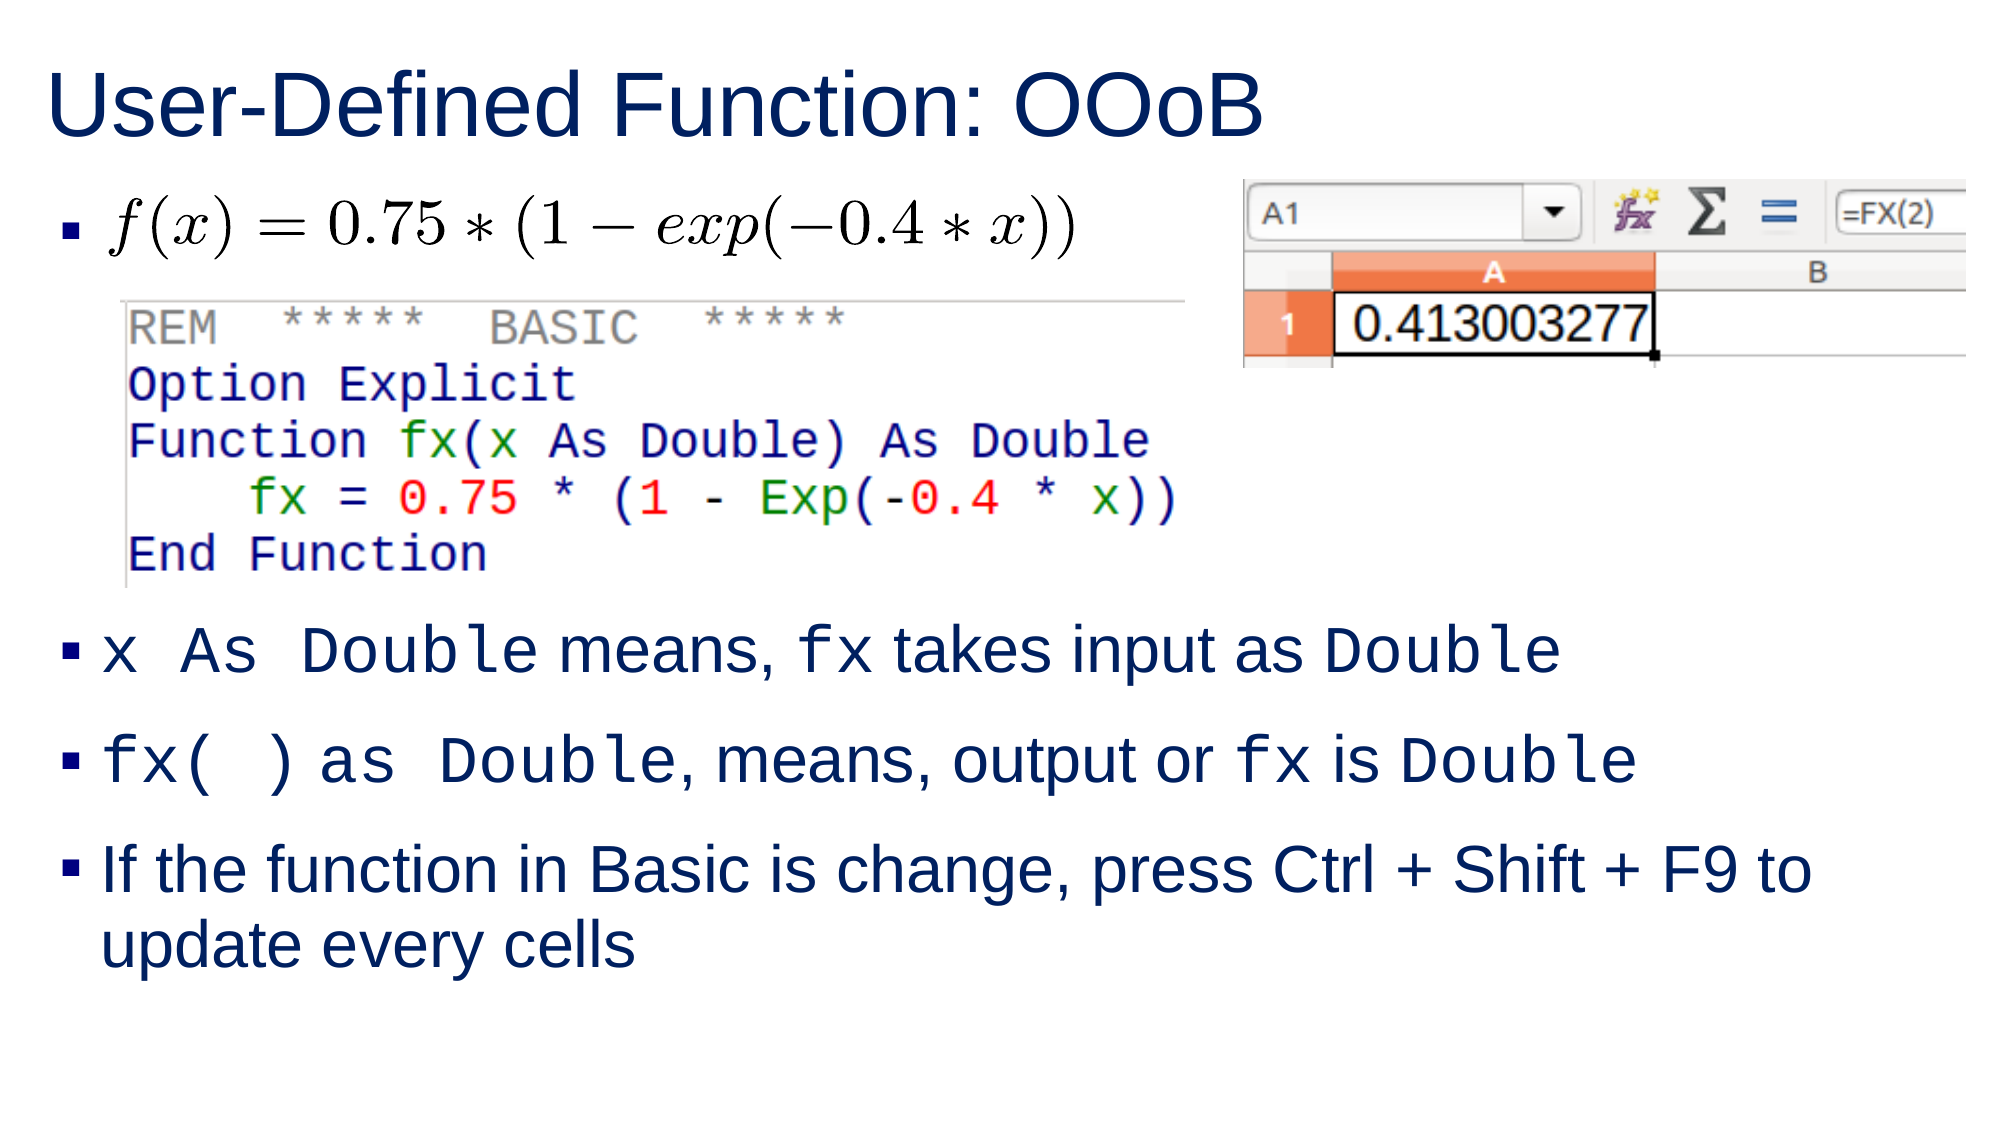

# User-Defined Function: OOoB
x As Double means, fx takes input as Double
fx( ) as Double, means, output or fx is Double
If the function in Basic is change, press Ctrl + Shift + F9 to update every cells